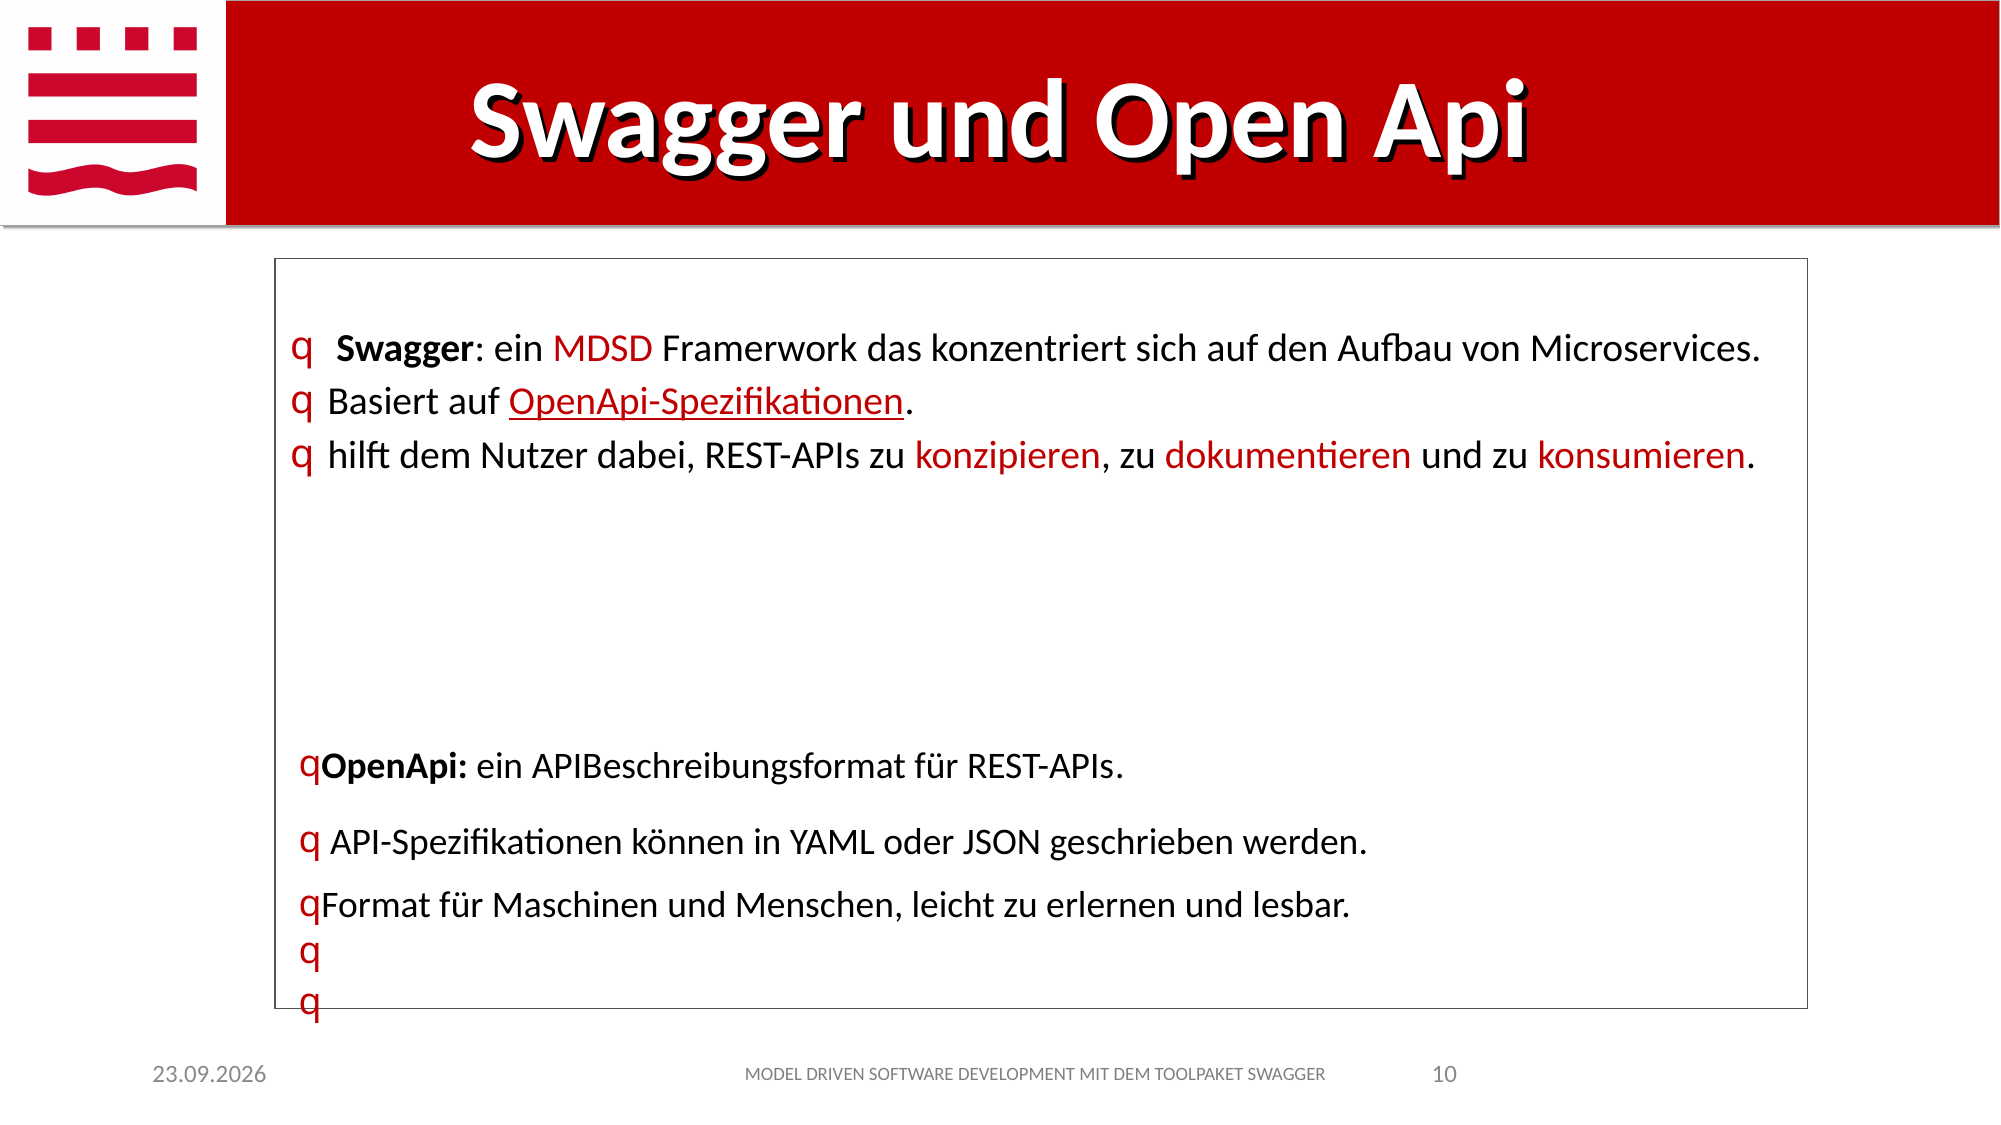

Swagger und Open Api
# Swagger: ein MDSD Framerwork das konzentriert sich auf den Aufbau von Microservices.
Basiert auf OpenApi-Spezifikationen.
hilft dem Nutzer dabei, REST-APIs zu konzipieren, zu dokumentieren und zu konsumieren.
 “Erstellen eines Katalogs von
Multi-Device Layout-Mustern”.
OpenApi: ein APIBeschreibungsformat für REST-APIs.
 API-Spezifikationen können in YAML oder JSON geschrieben werden.
Format für Maschinen und Menschen, leicht zu erlernen und lesbar.
MODEL DRIVEN SOFTWARE DEVELOPMENT MIT DEM TOOLPAKET SWAGGER
10